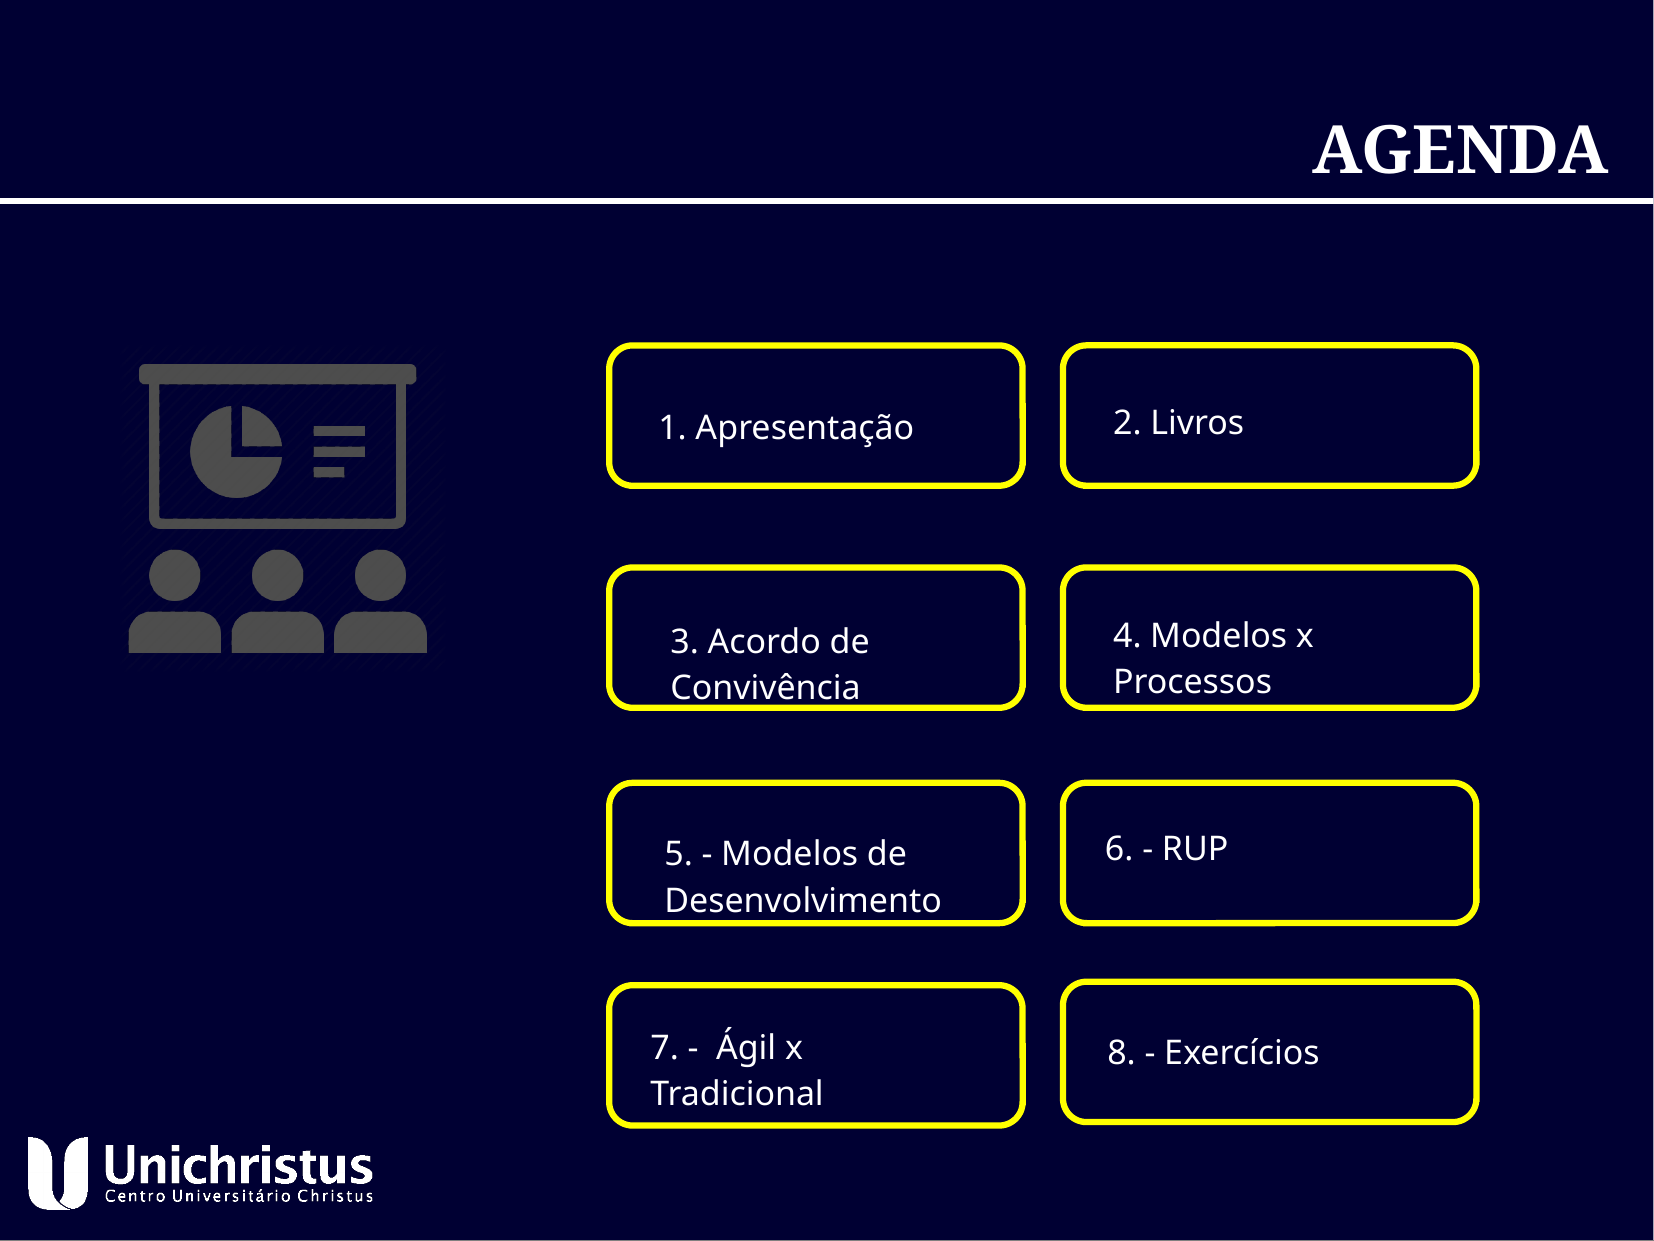

AGENDA
2. Livros
1. Apresentação
4. - Gerência de Projetos
4. Modelos x Processos
3. Acordo de Convivência
6. - RUP
5. - Modelos de Desenvolvimento
7. - Ágil x Tradicional
8. - Exercícios